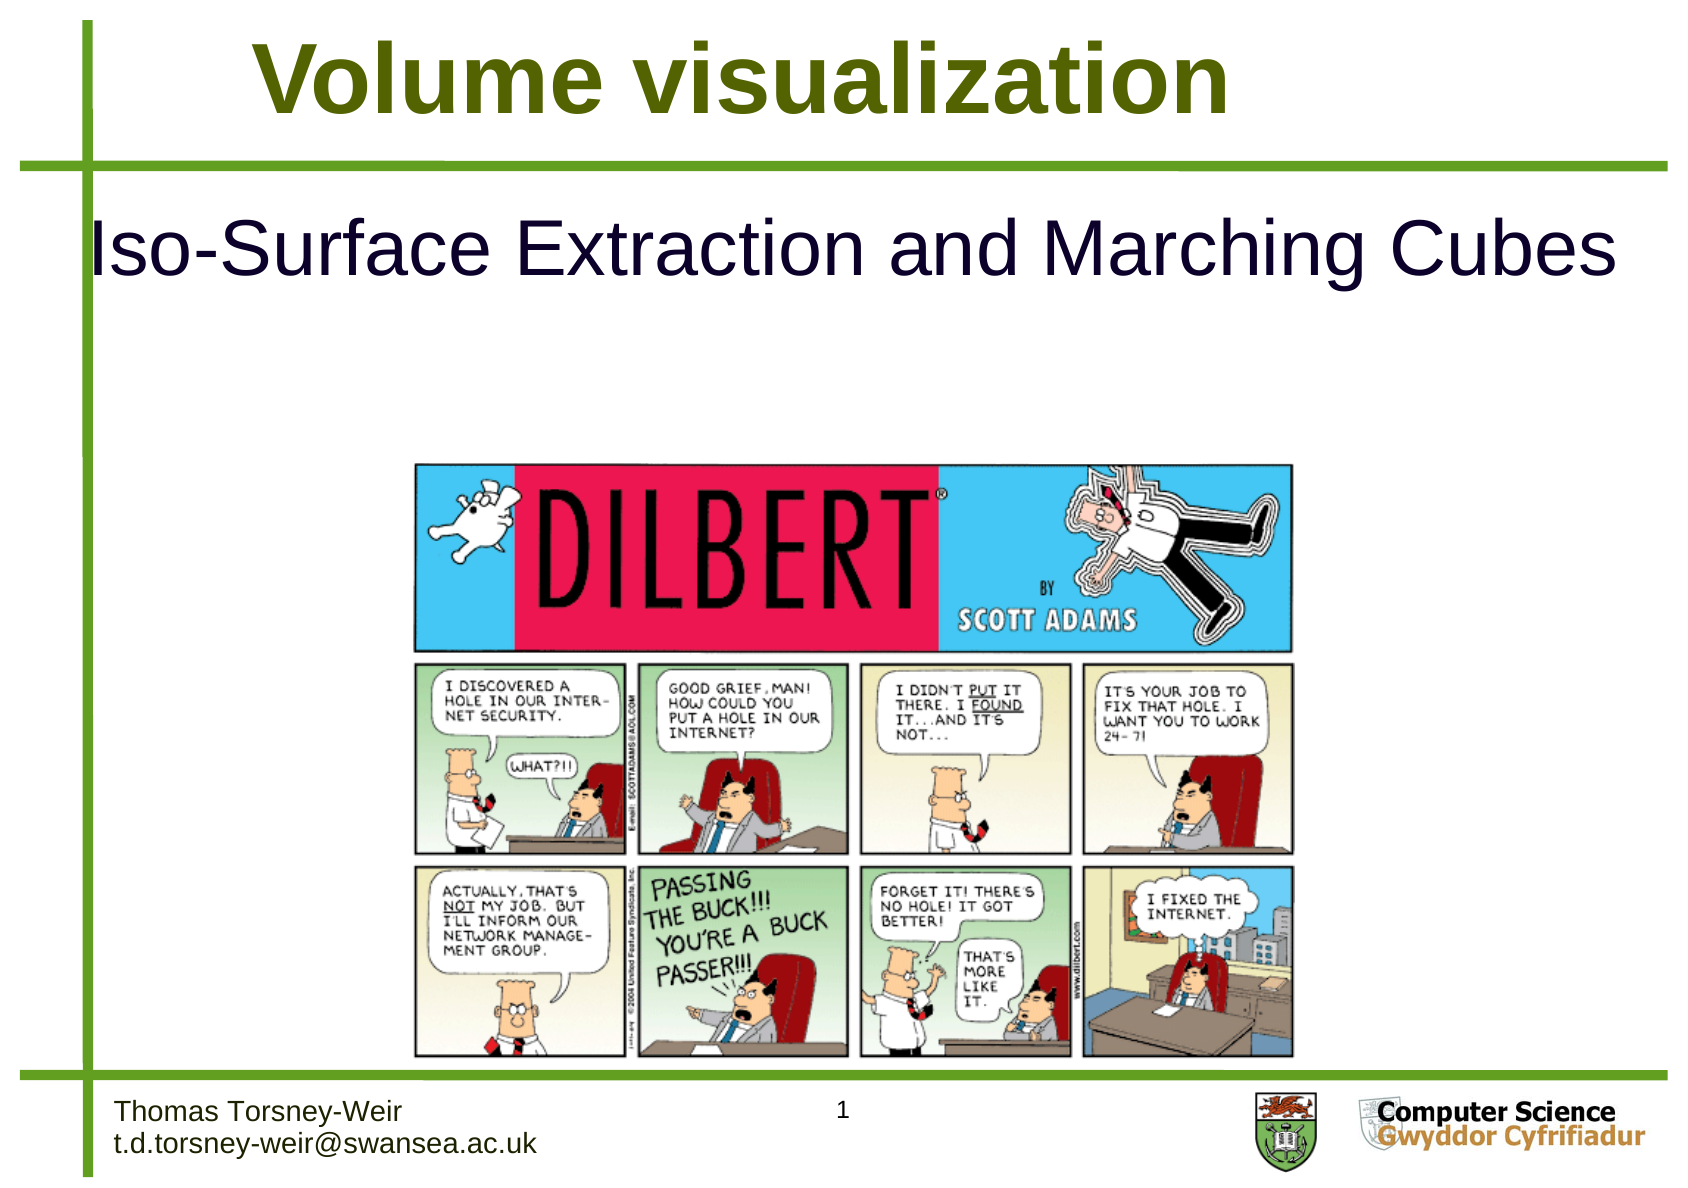

# Volume visualization
Iso-Surface Extraction and Marching Cubes